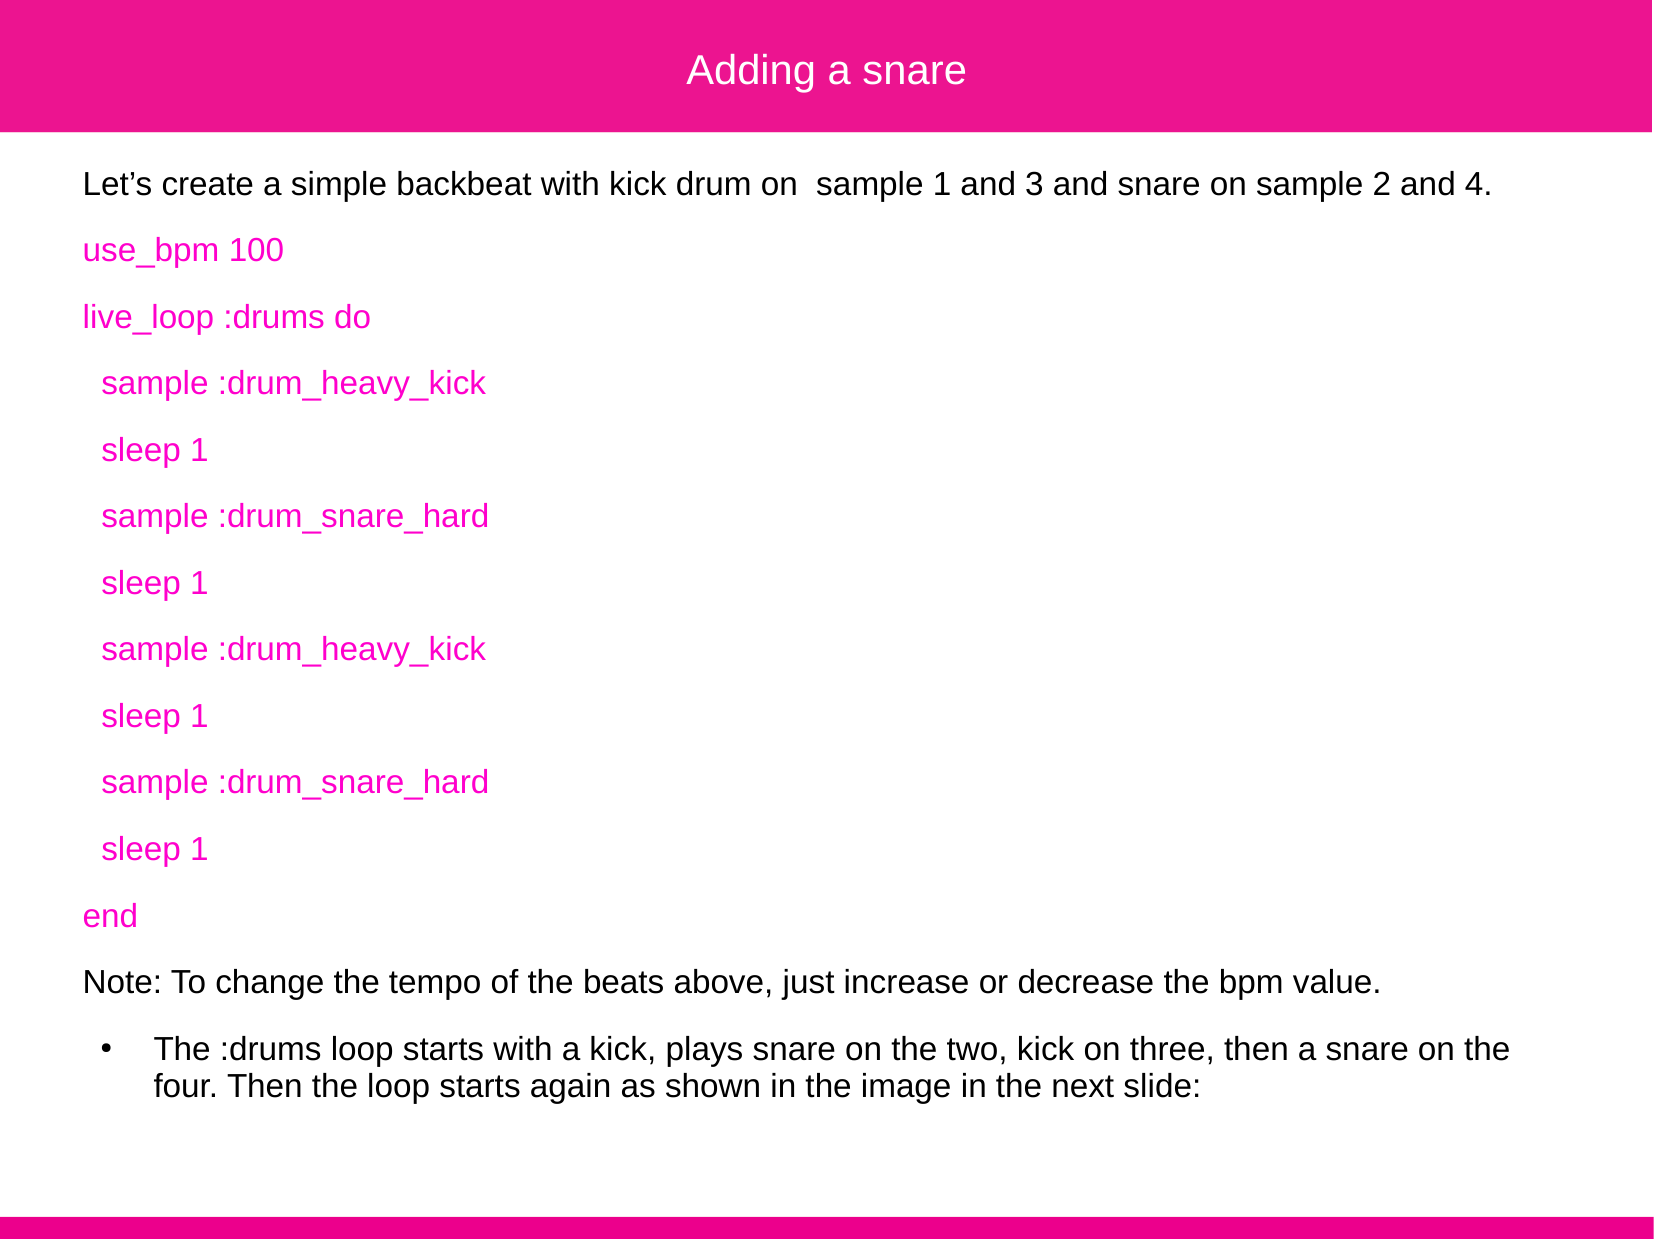

Adding a snare
# Let’s create a simple backbeat with kick drum on sample 1 and 3 and snare on sample 2 and 4.
use_bpm 100
live_loop :drums do
 sample :drum_heavy_kick
 sleep 1
 sample :drum_snare_hard
 sleep 1
 sample :drum_heavy_kick
 sleep 1
 sample :drum_snare_hard
 sleep 1
end
Note: To change the tempo of the beats above, just increase or decrease the bpm value.
The :drums loop starts with a kick, plays snare on the two, kick on three, then a snare on the four. Then the loop starts again as shown in the image in the next slide: